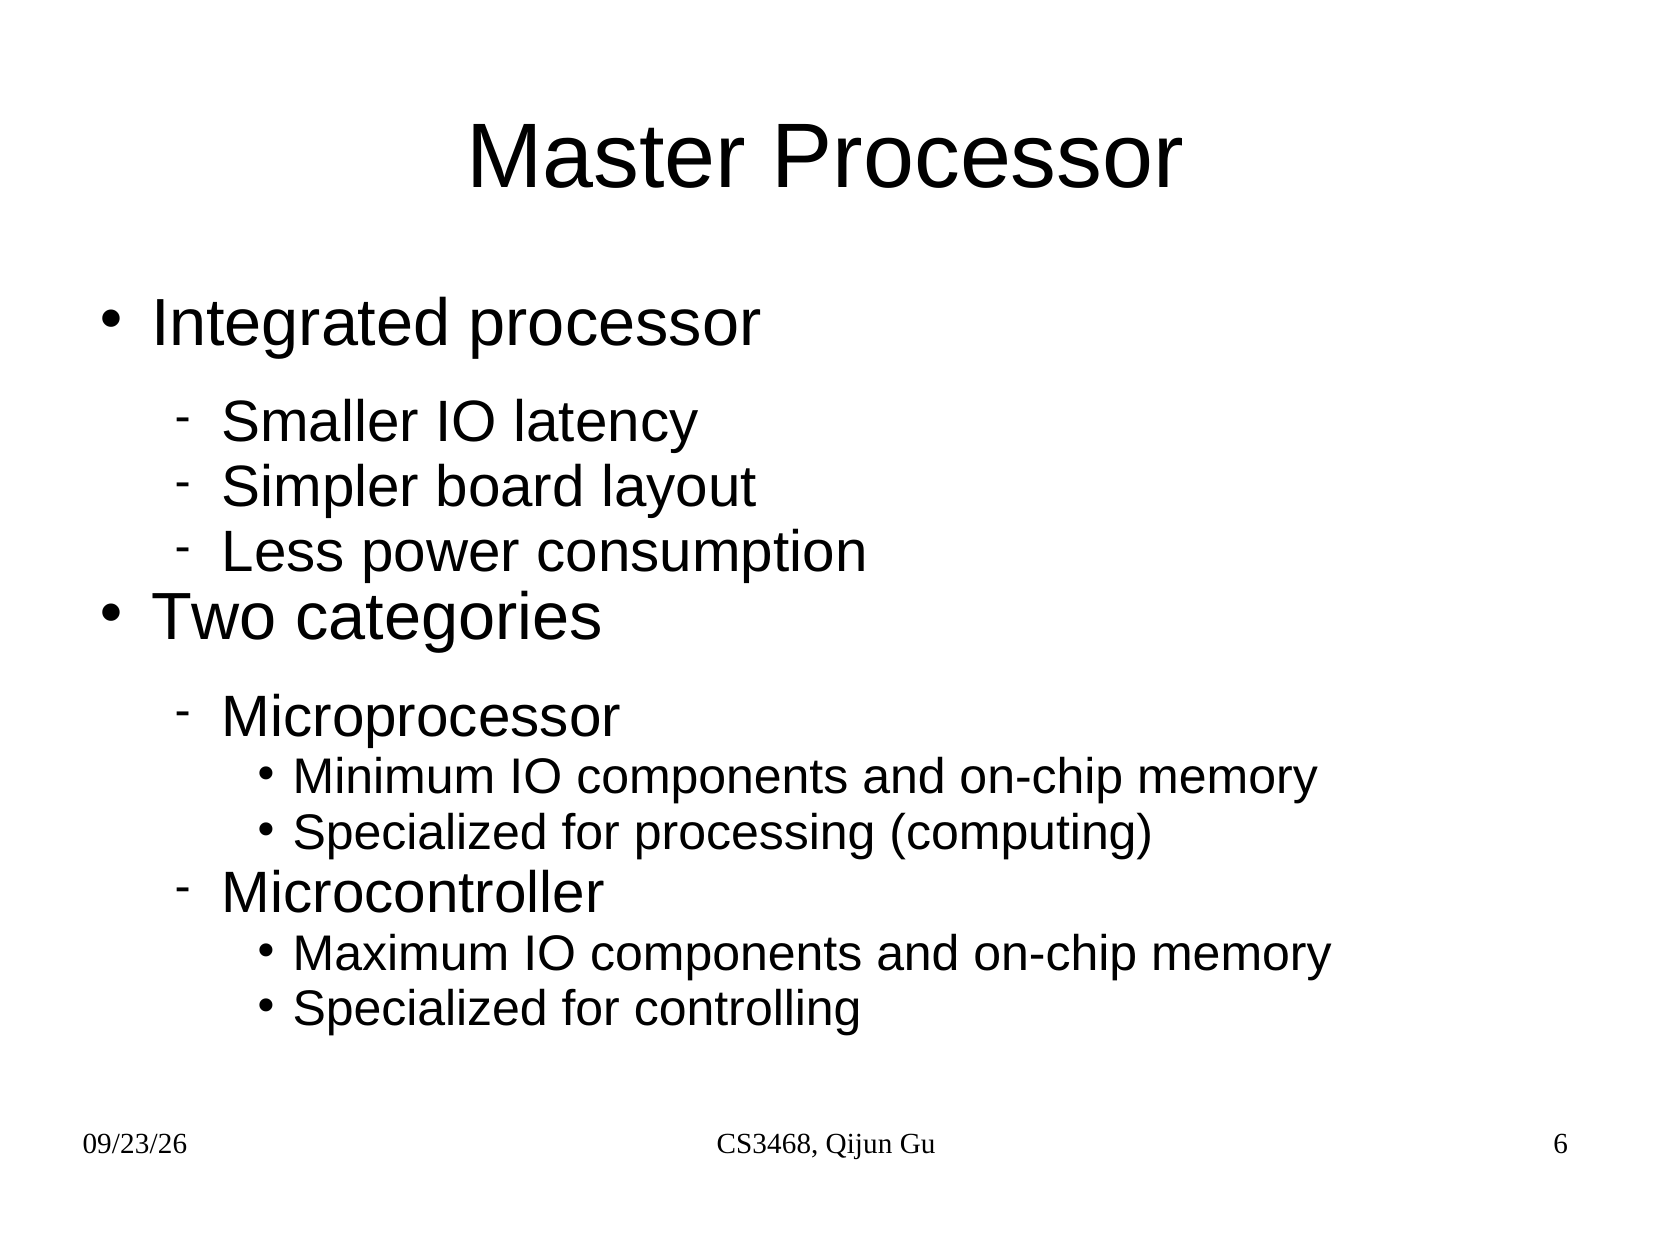

# Master Processor
Integrated processor
Smaller IO latency
Simpler board layout
Less power consumption
Two categories
Microprocessor
Minimum IO components and on-chip memory
Specialized for processing (computing)
Microcontroller
Maximum IO components and on-chip memory
Specialized for controlling
CS3468, Qijun Gu
6